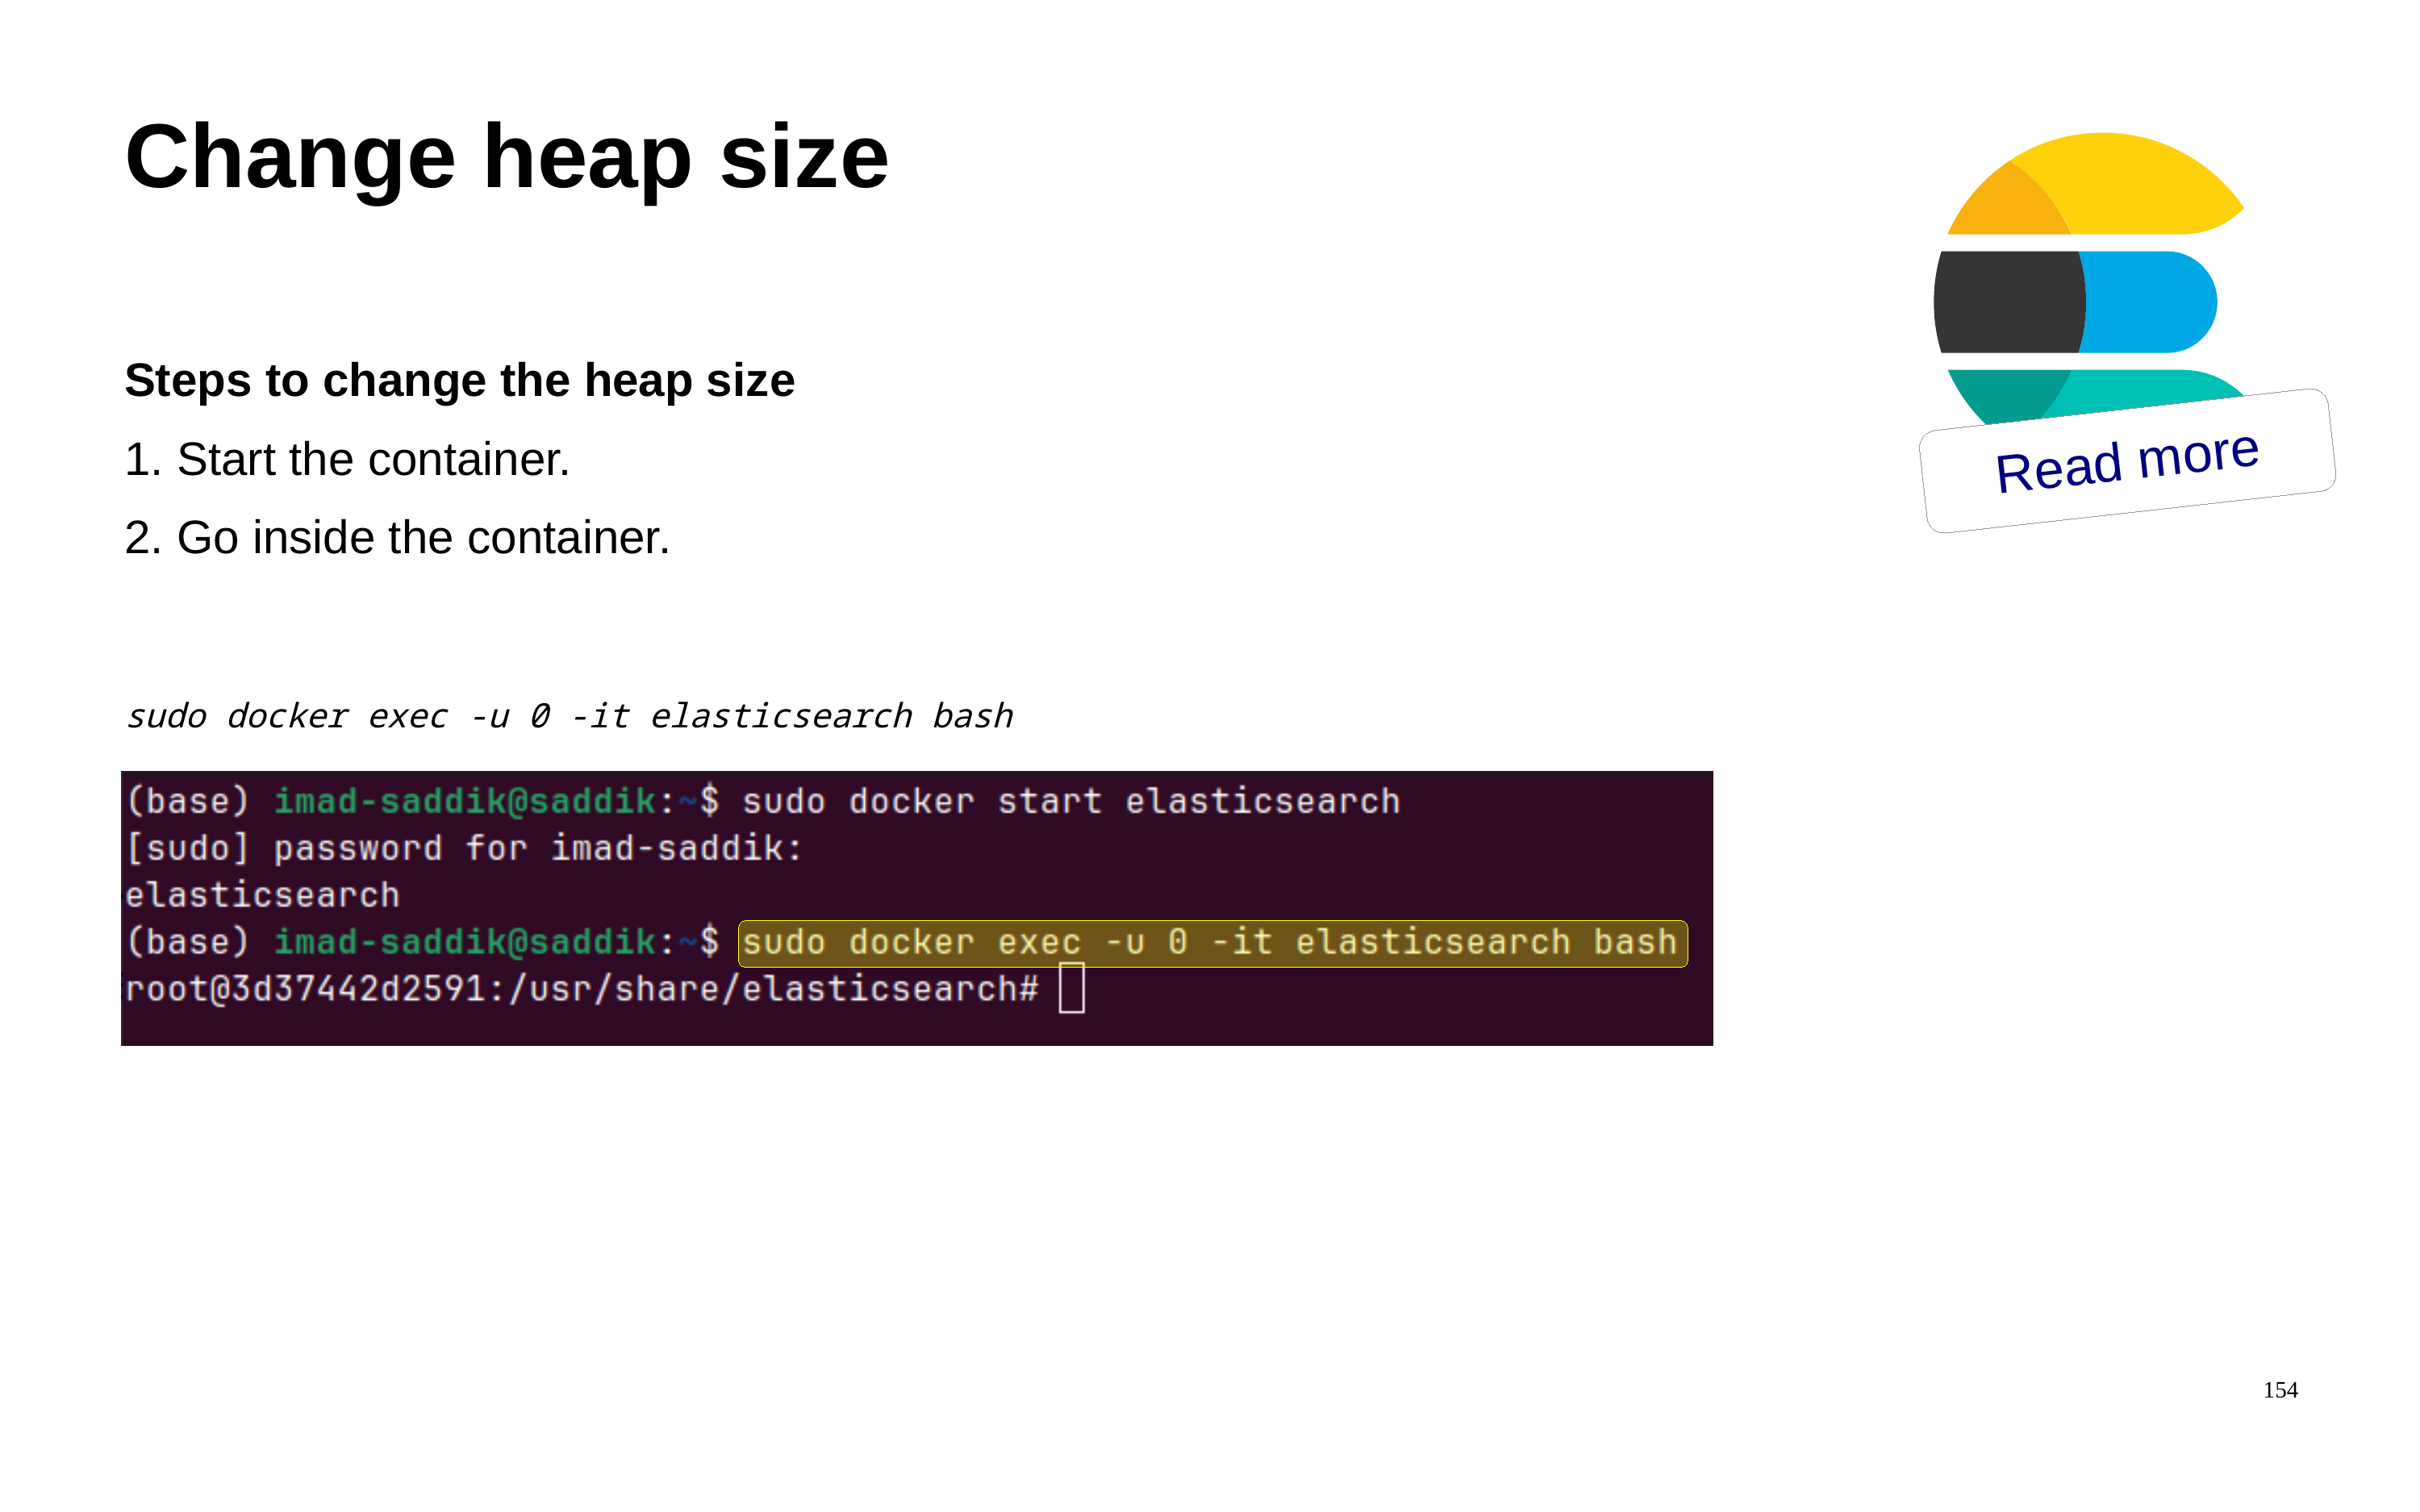

Change heap size
Steps to change the heap size
Start the container.
Go inside the container.
Read more
sudo docker exec -u 0 -it elasticsearch bash
154